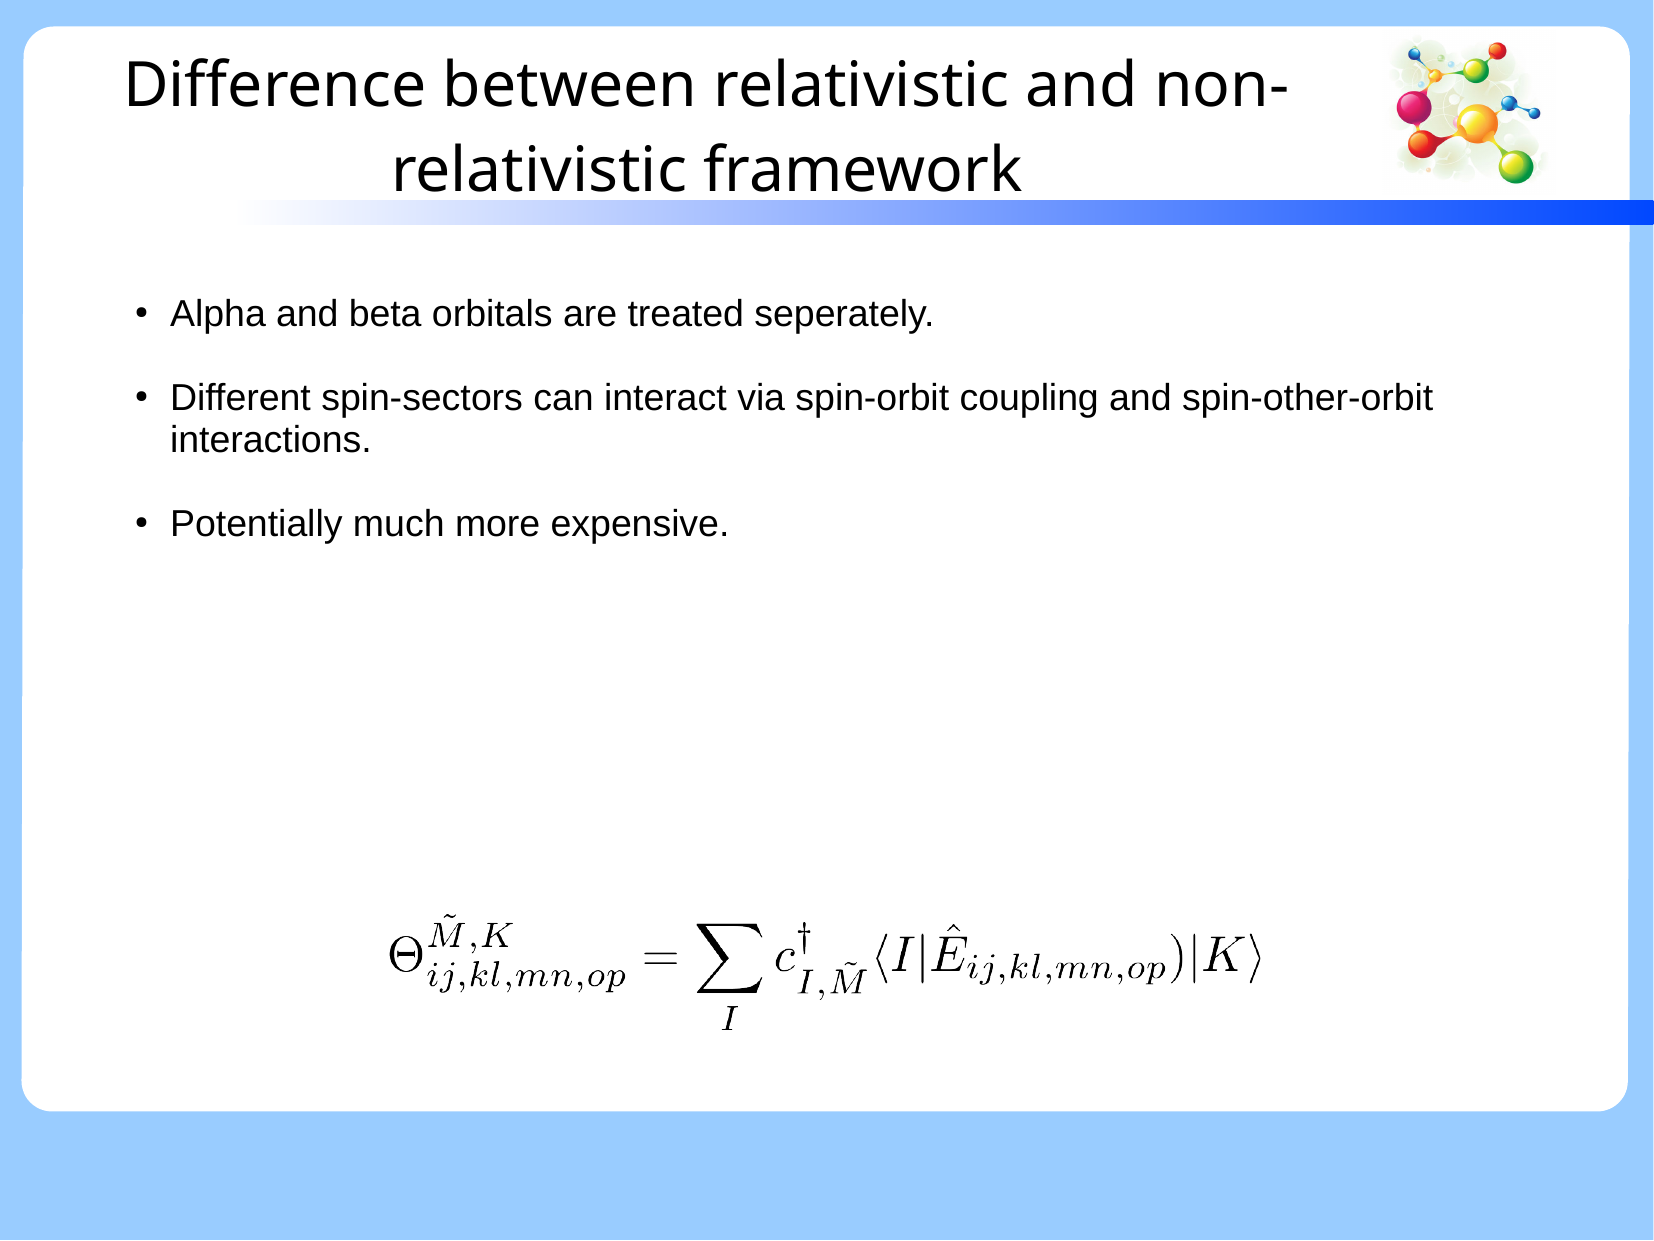

# Difference between relativistic and non-relativistic framework
Alpha and beta orbitals are treated seperately.
Different spin-sectors can interact via spin-orbit coupling and spin-other-orbit interactions.
Potentially much more expensive.